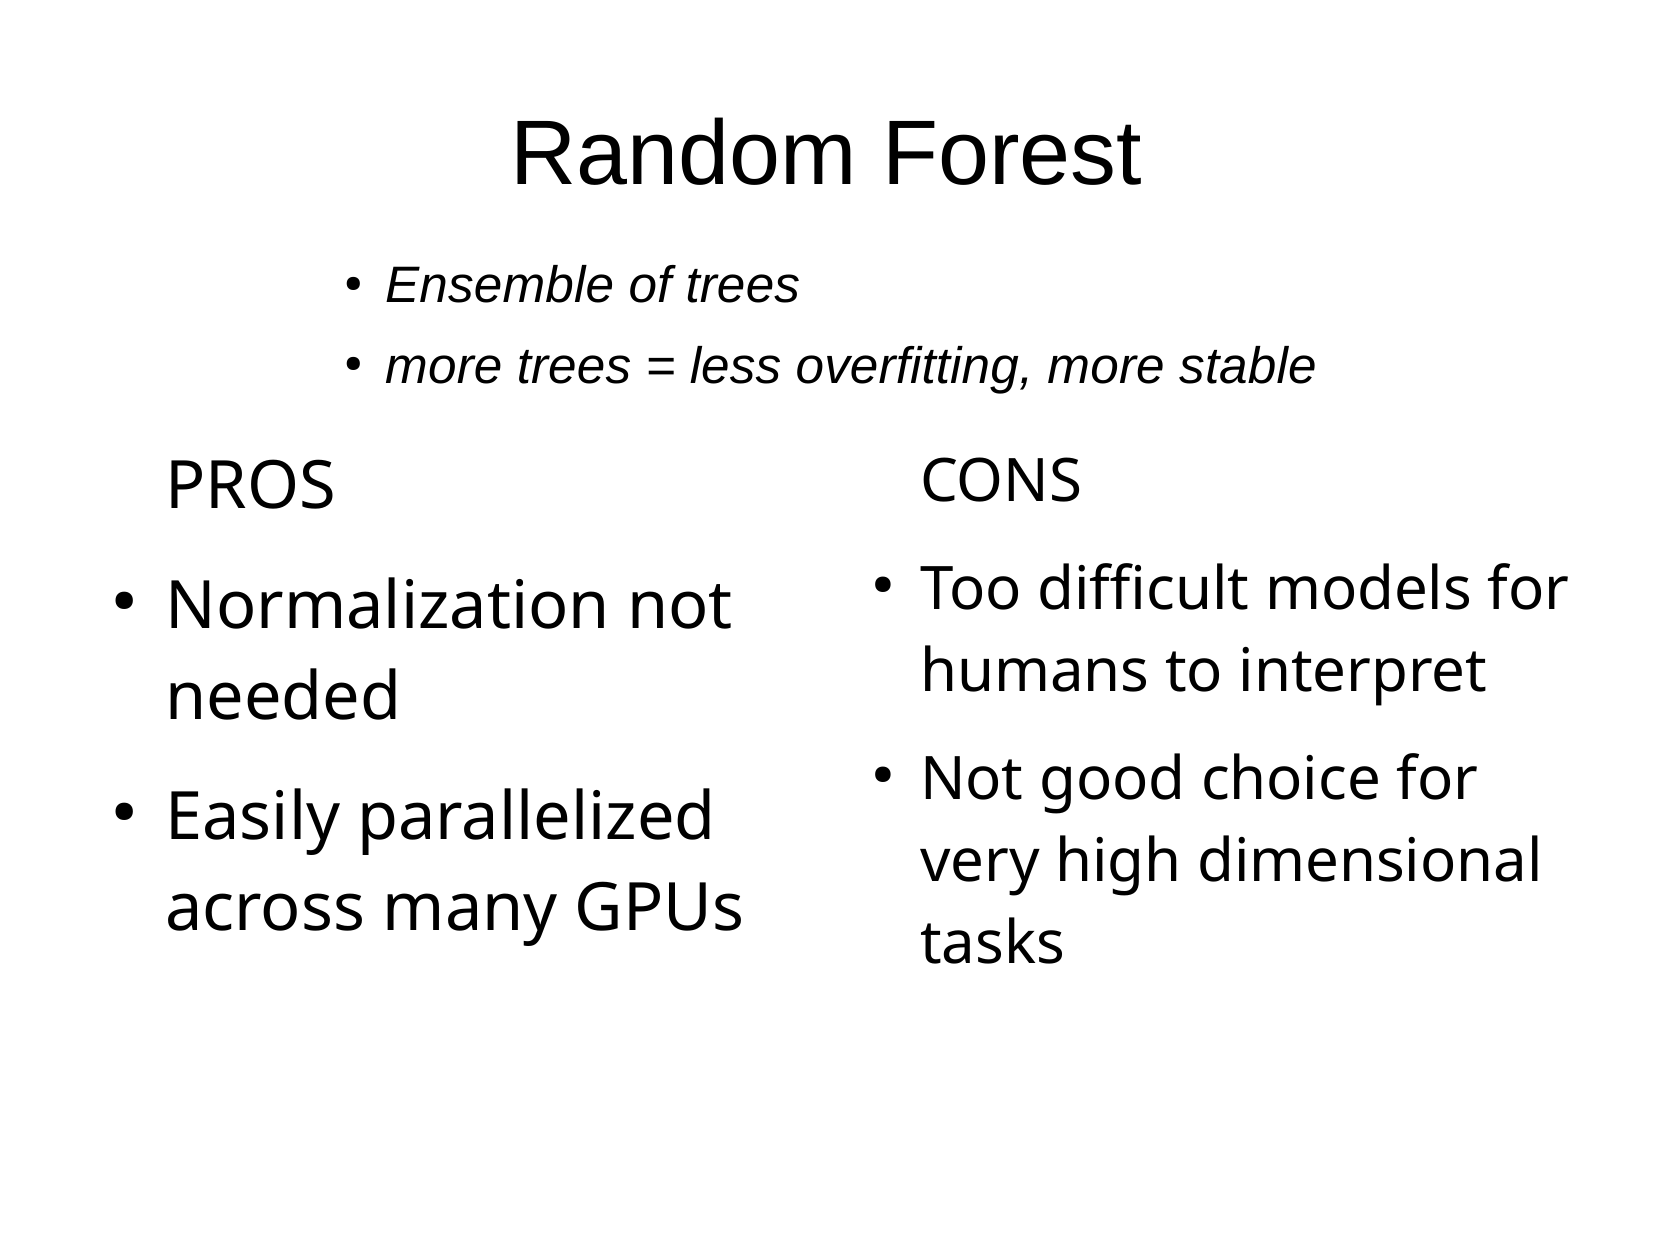

# Random Forest
Ensemble of trees
more trees = less overfitting, more stable
PROS
Normalization not needed
Easily parallelized across many GPUs
CONS
Too difficult models for humans to interpret
Not good choice for very high dimensional tasks